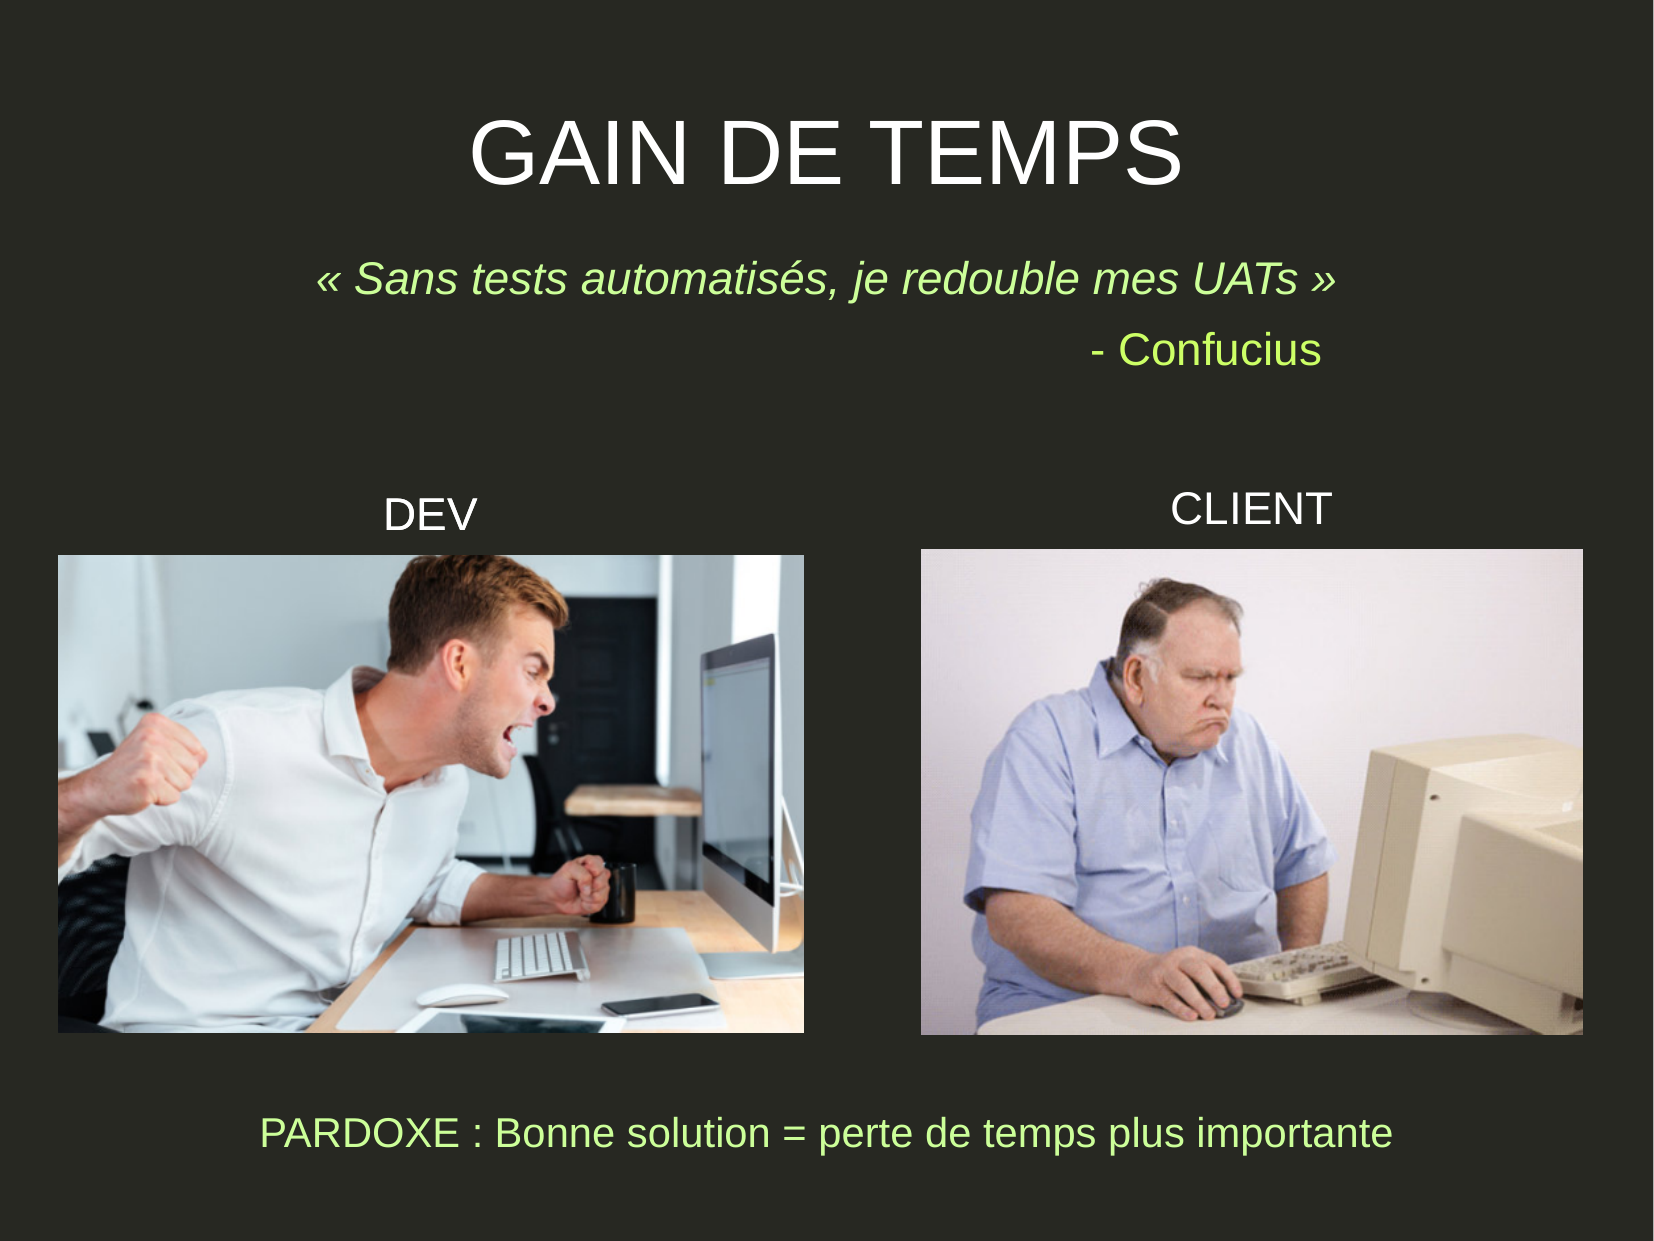

# GAIN DE TEMPS
« Sans tests automatisés, je redouble mes UATs »
- Confucius
CLIENT
DEV
DEV
PARDOXE : Bonne solution = perte de temps plus importante